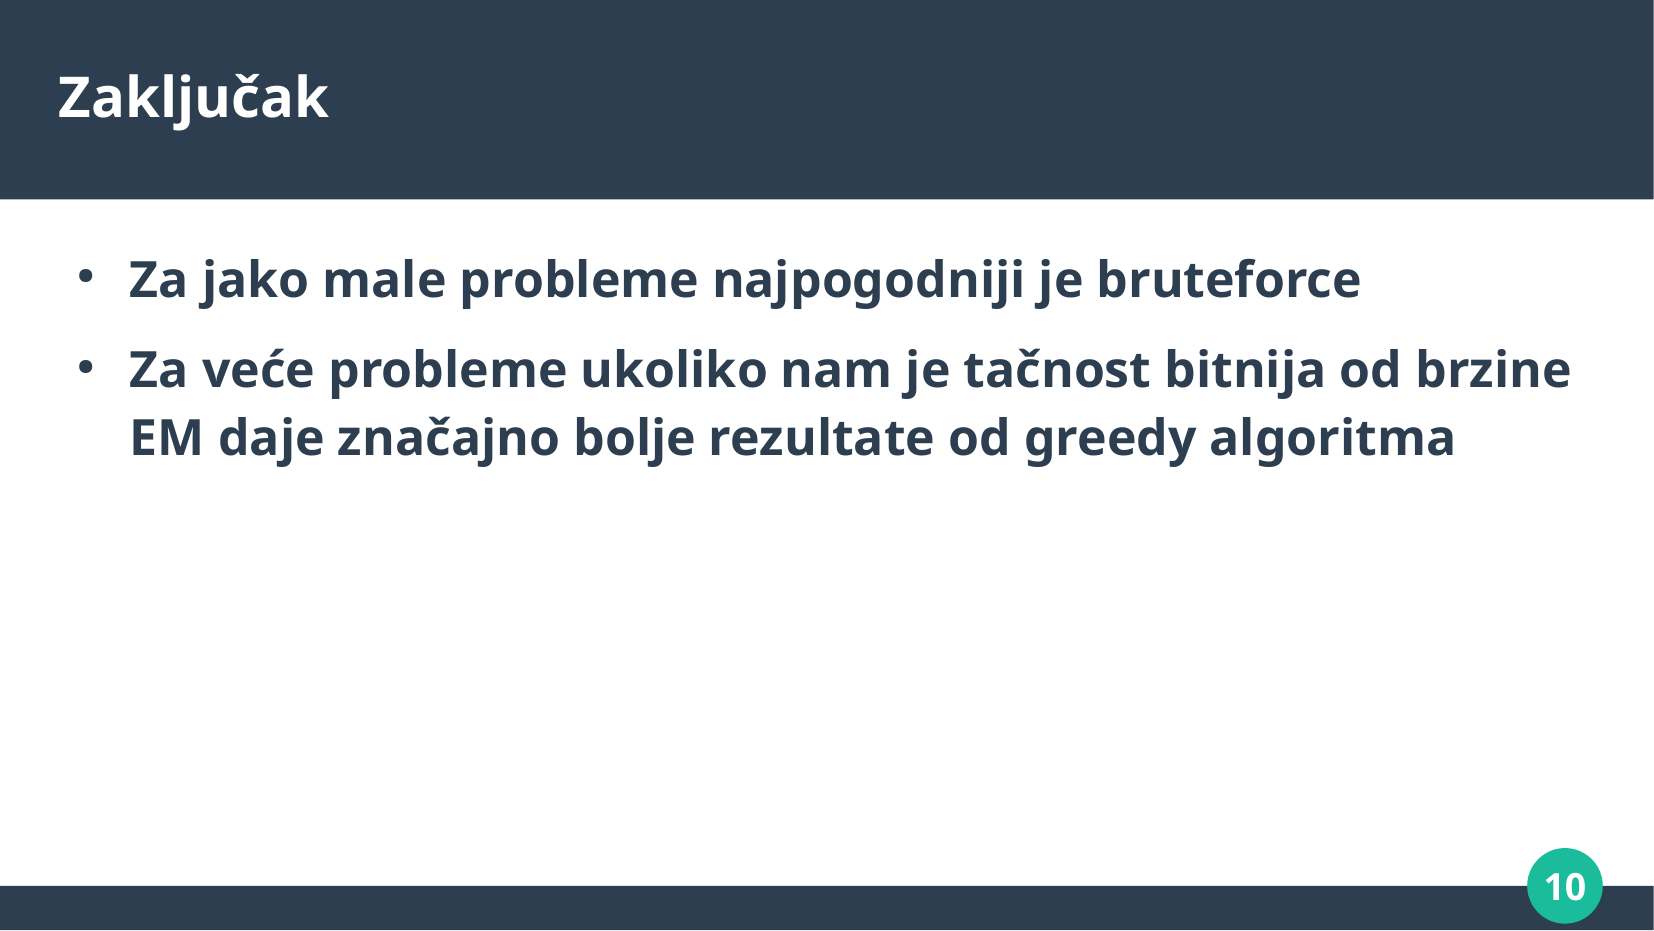

# Zaključak
Za jako male probleme najpogodniji je bruteforce
Za veće probleme ukoliko nam je tačnost bitnija od brzine EM daje značajno bolje rezultate od greedy algoritma